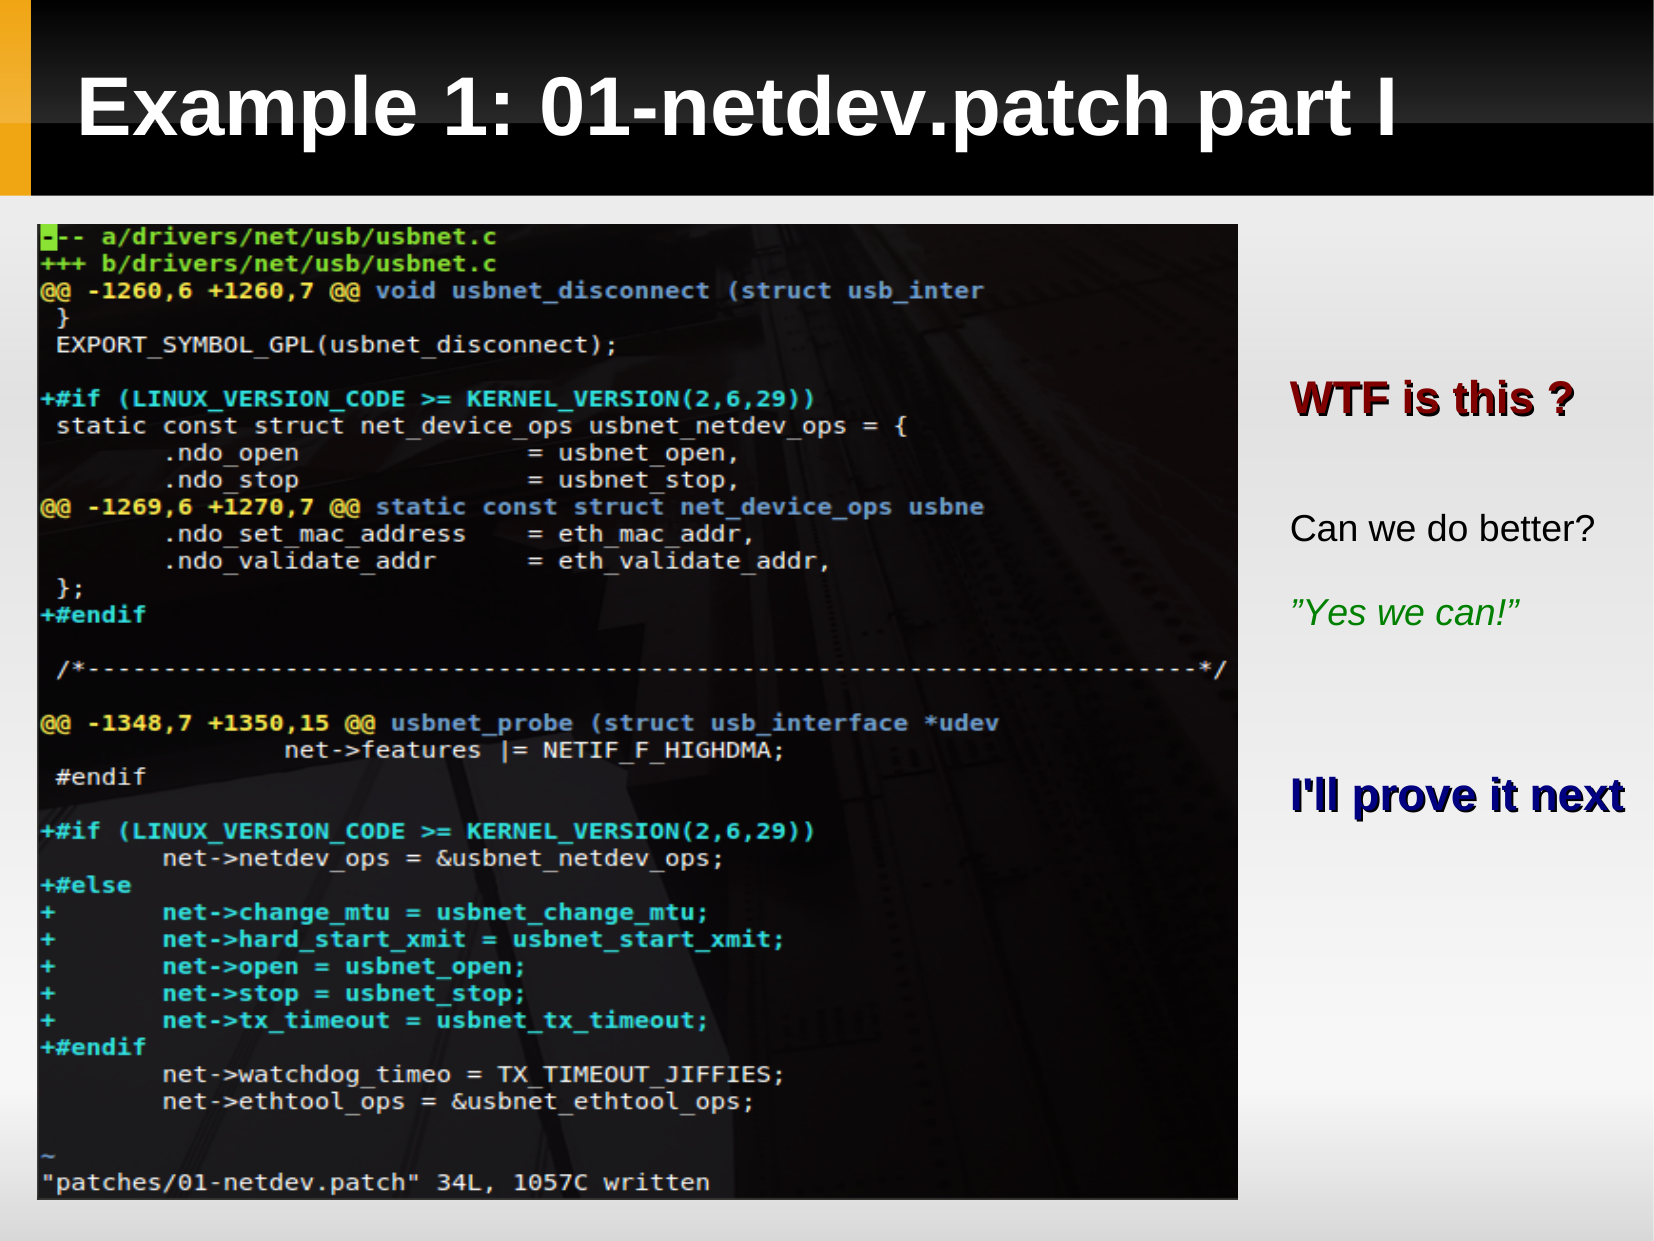

# Example 1: 01-netdev.patch part I
WTF is this ?
Can we do better?
”Yes we can!”
I'll prove it next